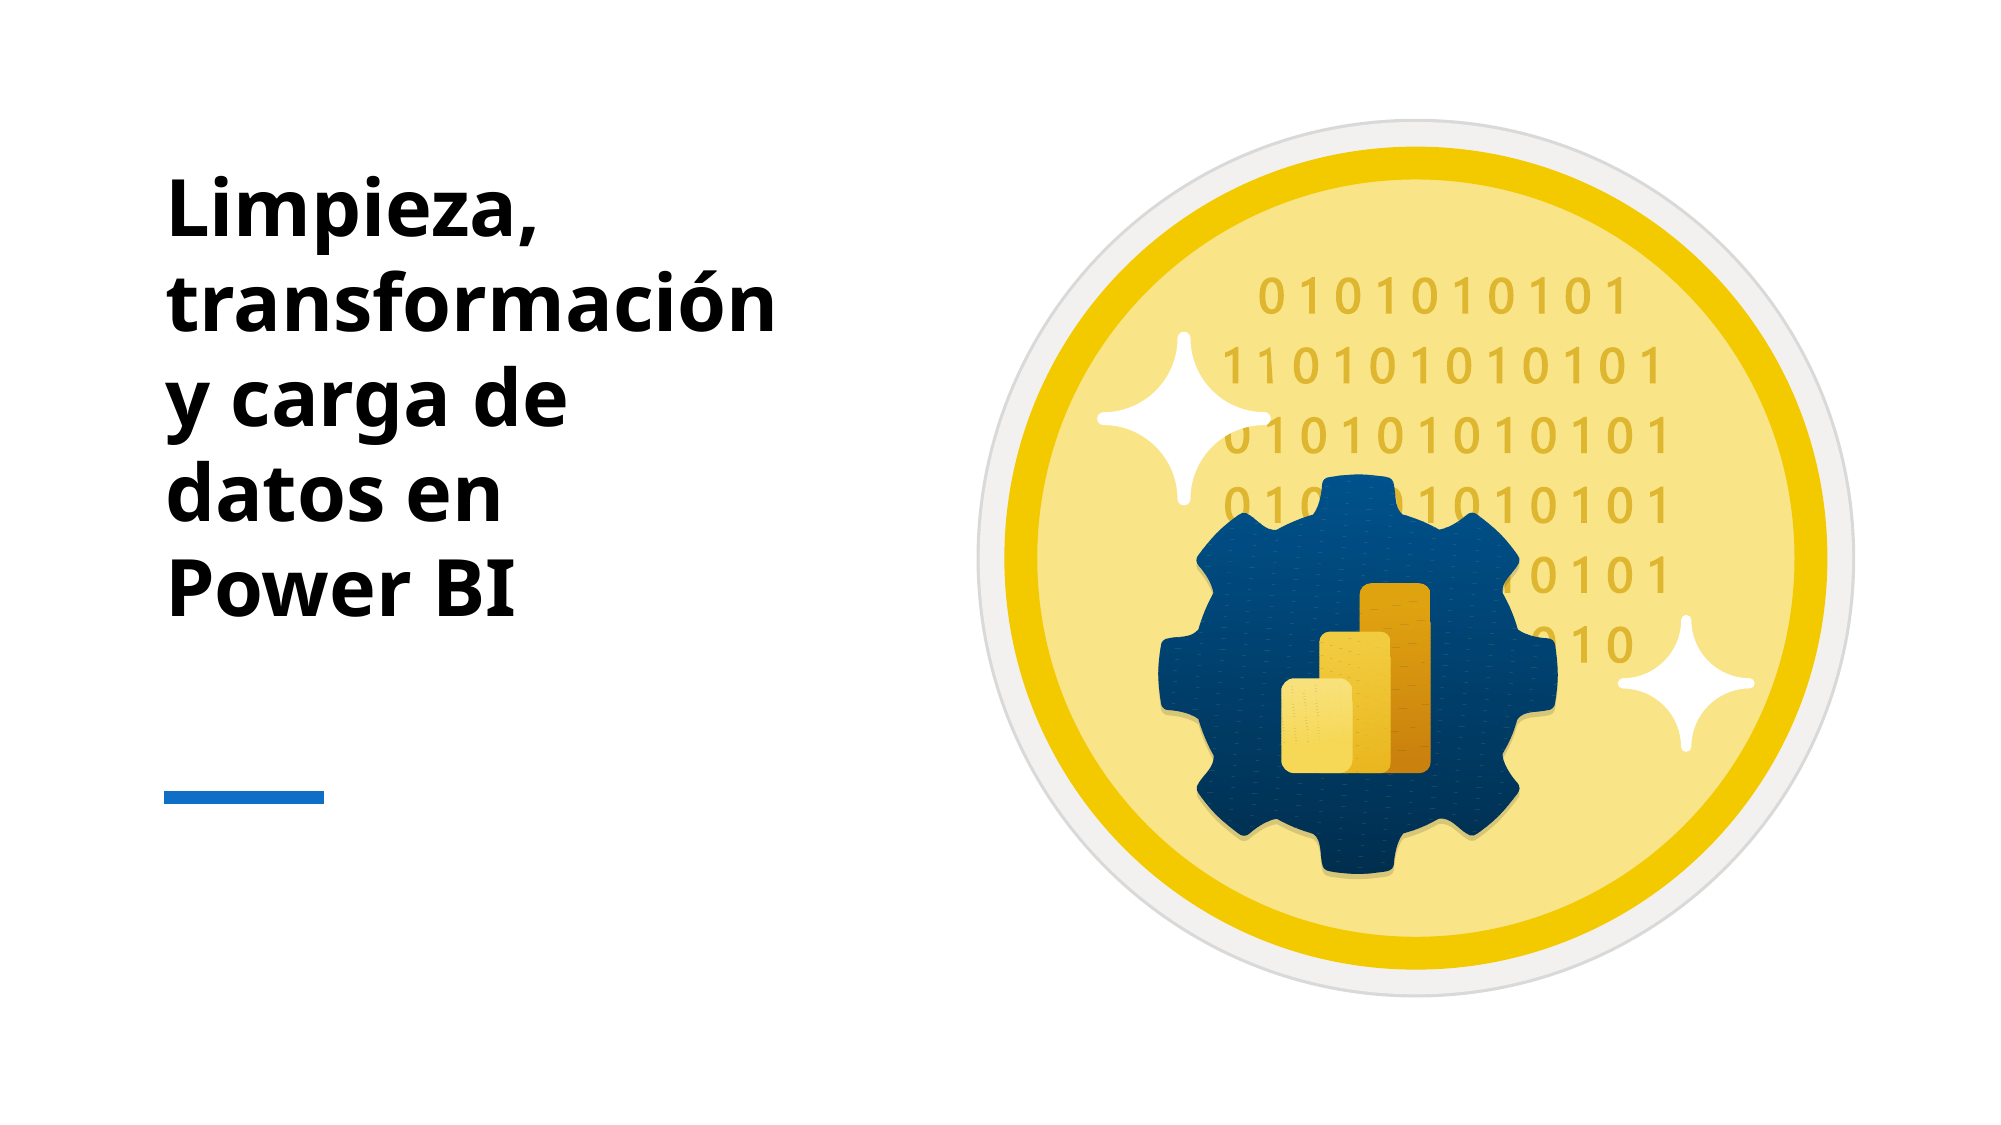

# Limpieza, transformación y carga de datos en Power BI